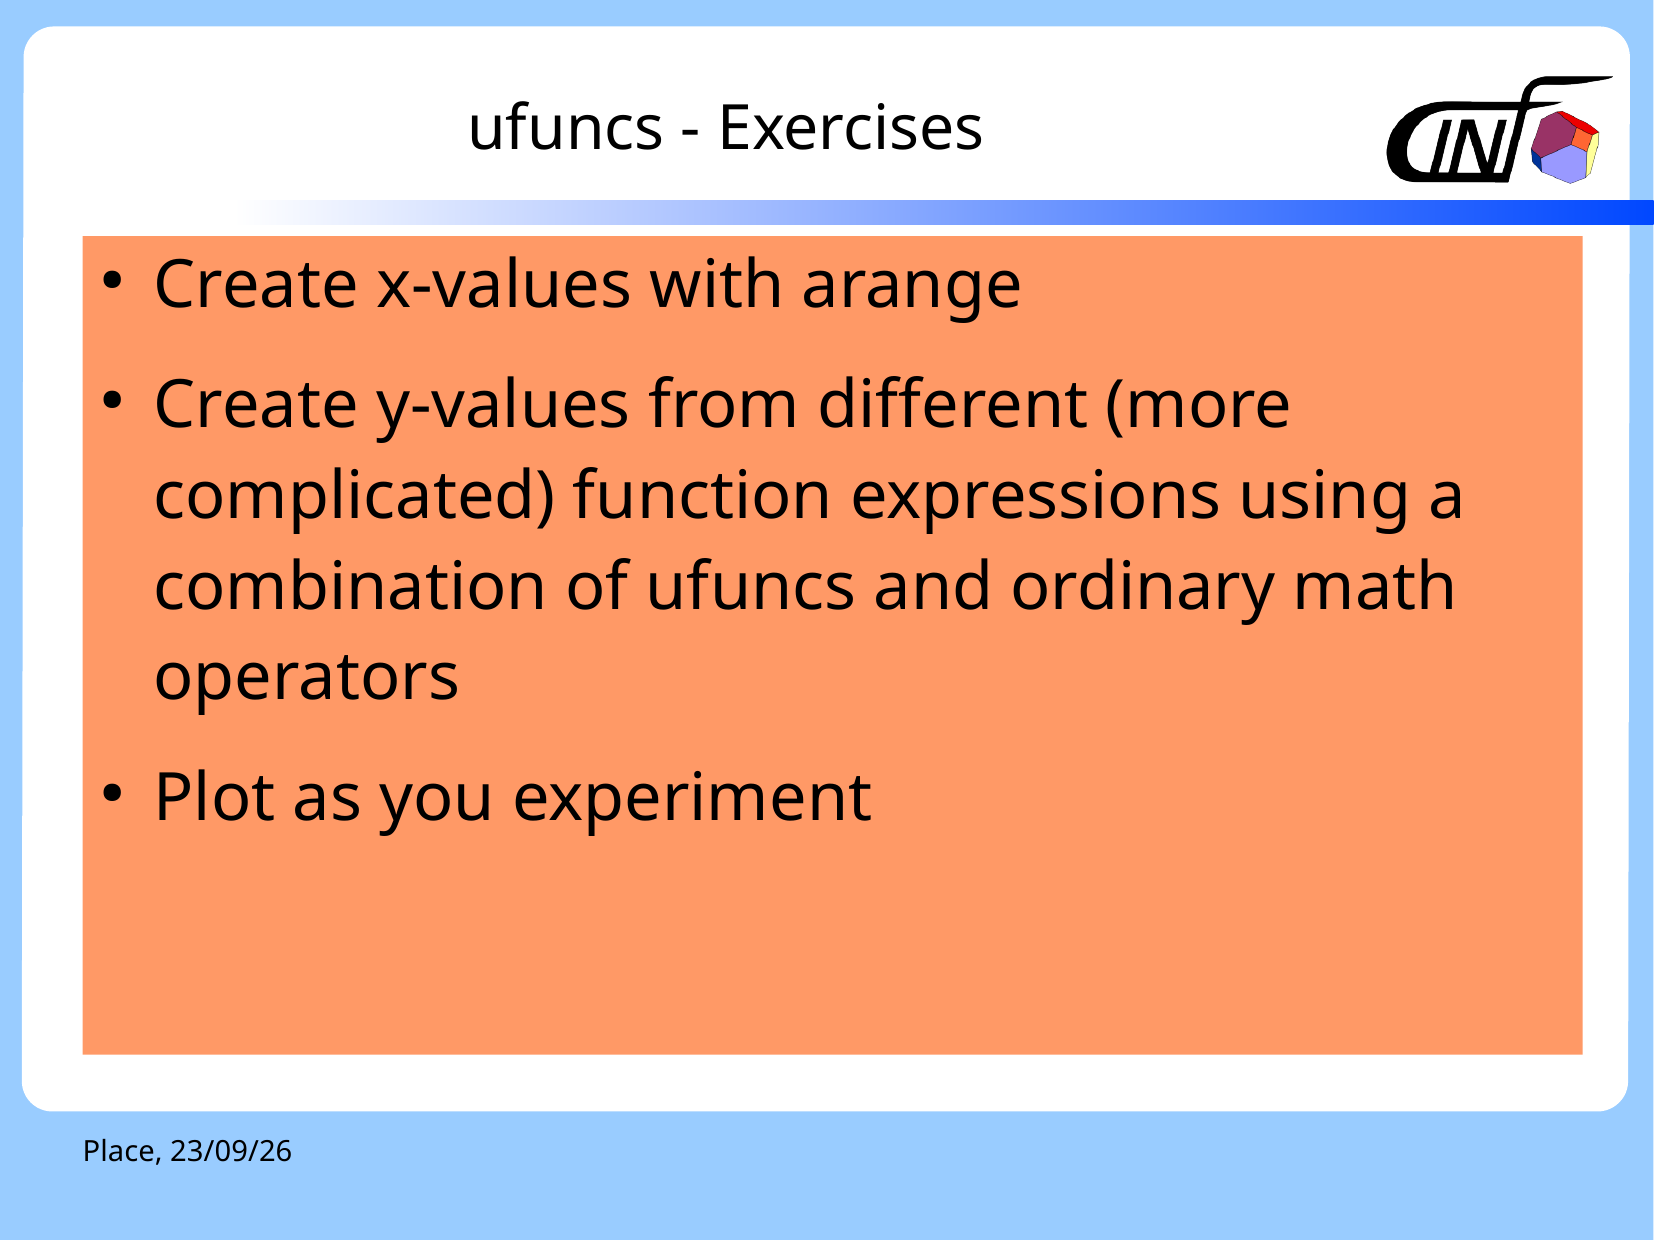

# ufuncs - Exercises
Create x-values with arange
Create y-values from different (more complicated) function expressions using a combination of ufuncs and ordinary math operators
Plot as you experiment